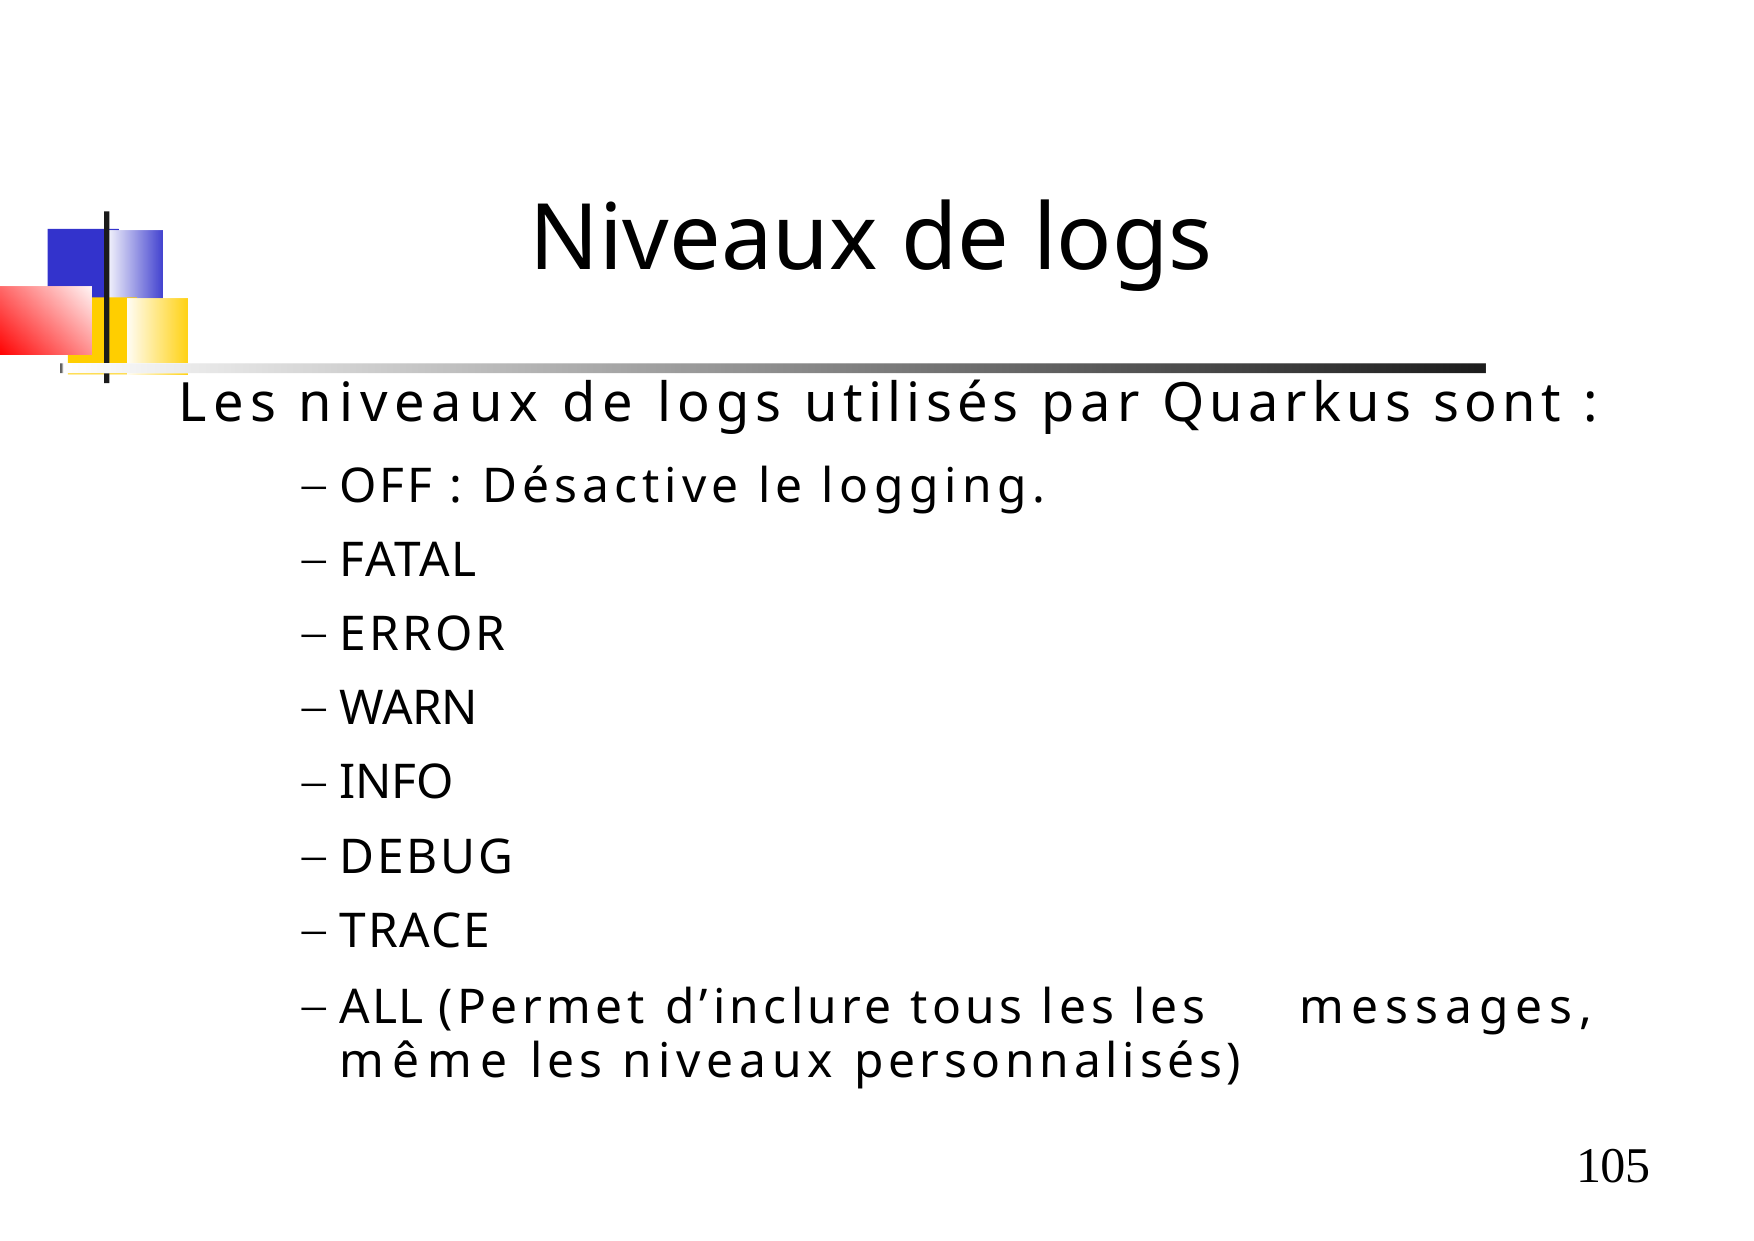

# Niveaux de logs
Les niveaux de logs utilisés par Quarkus sont :
OFF : Désactive le logging.
FATAL
ERROR
WARN
INFO
DEBUG
TRACE
ALL (Permet d’inclure tous les les 	messages, même les niveaux personnalisés)
105